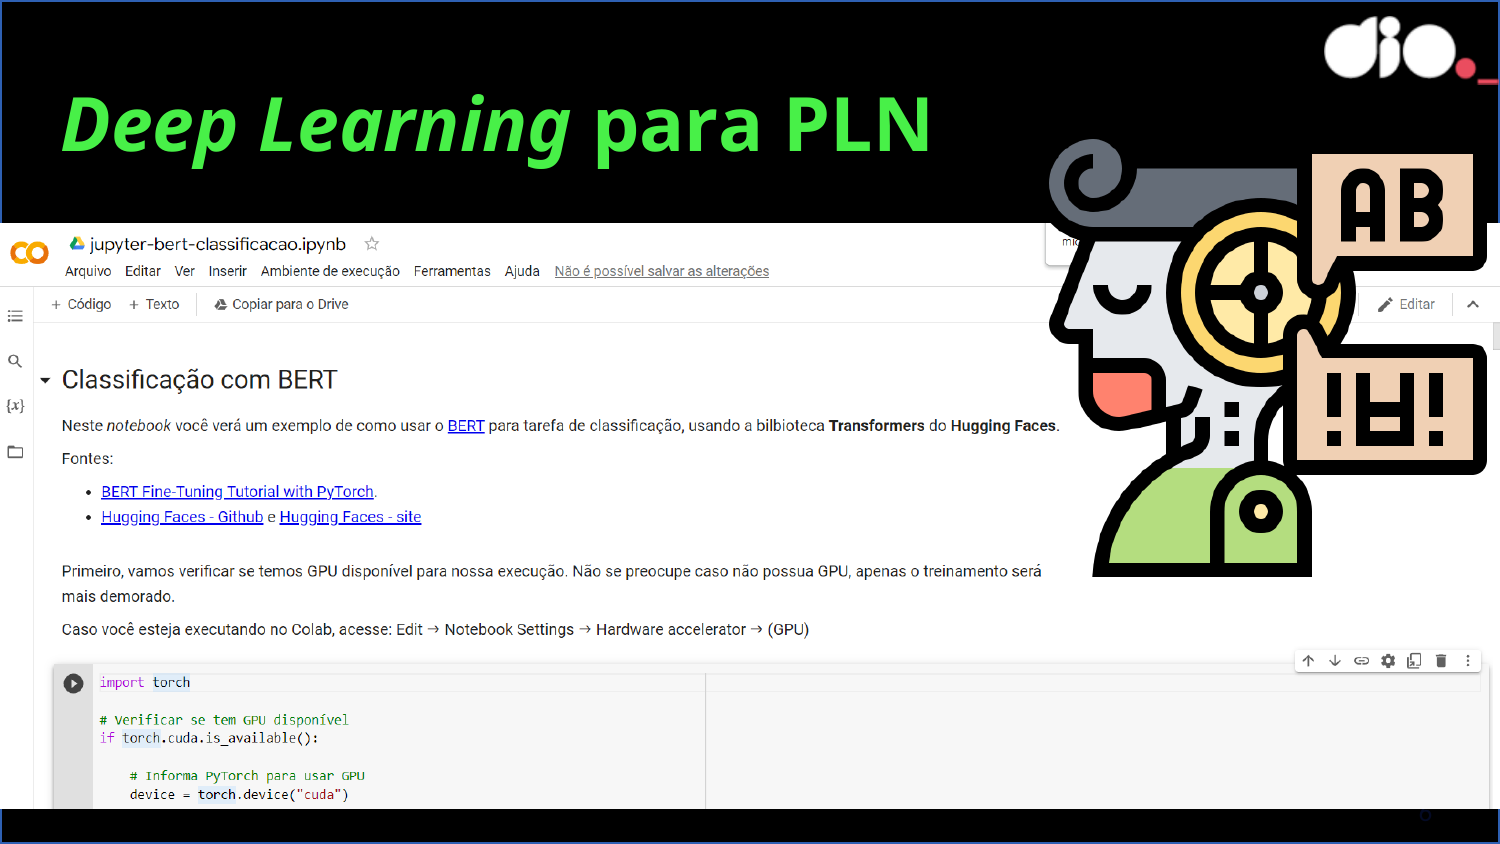

Deep Learning para PLN
# A importância do contexto (ou intenção)